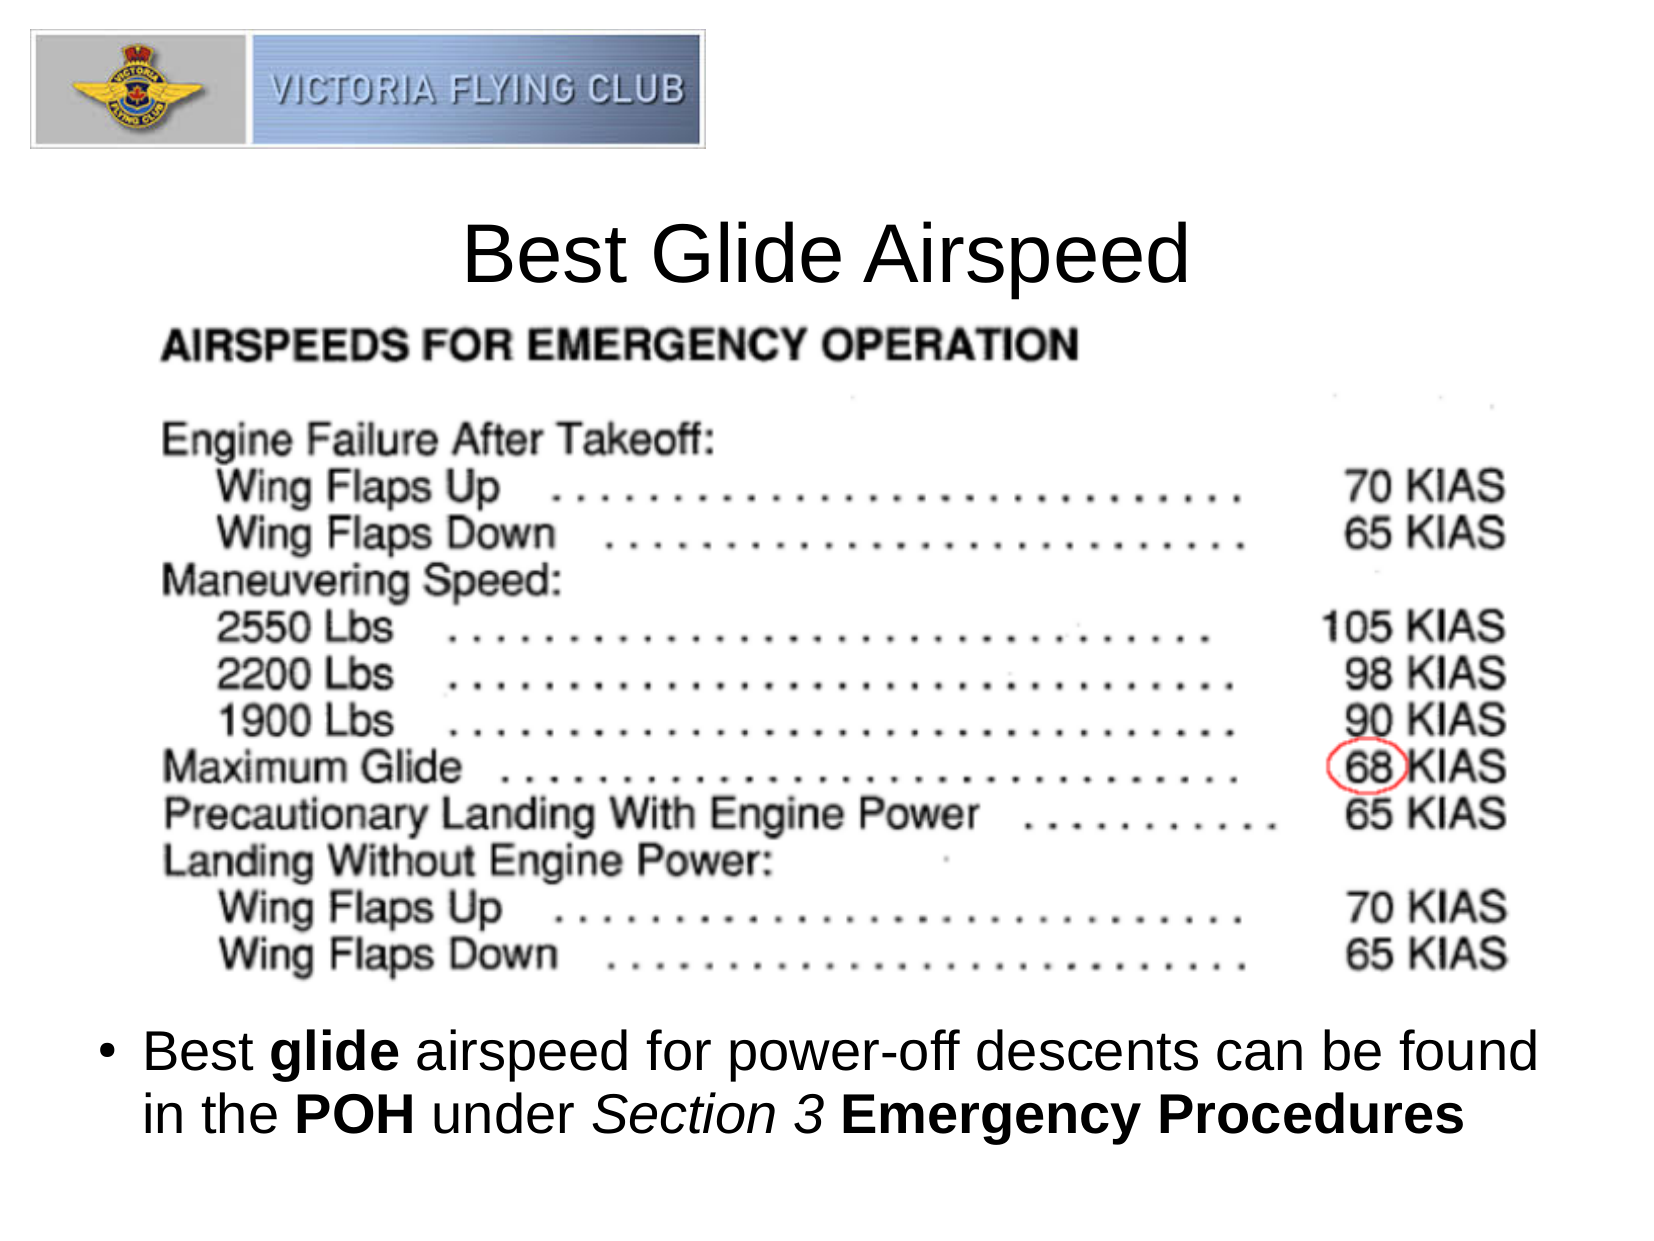

# Best Glide Airspeed
Best glide airspeed for power-off descents can be found in the POH under Section 3 Emergency Procedures